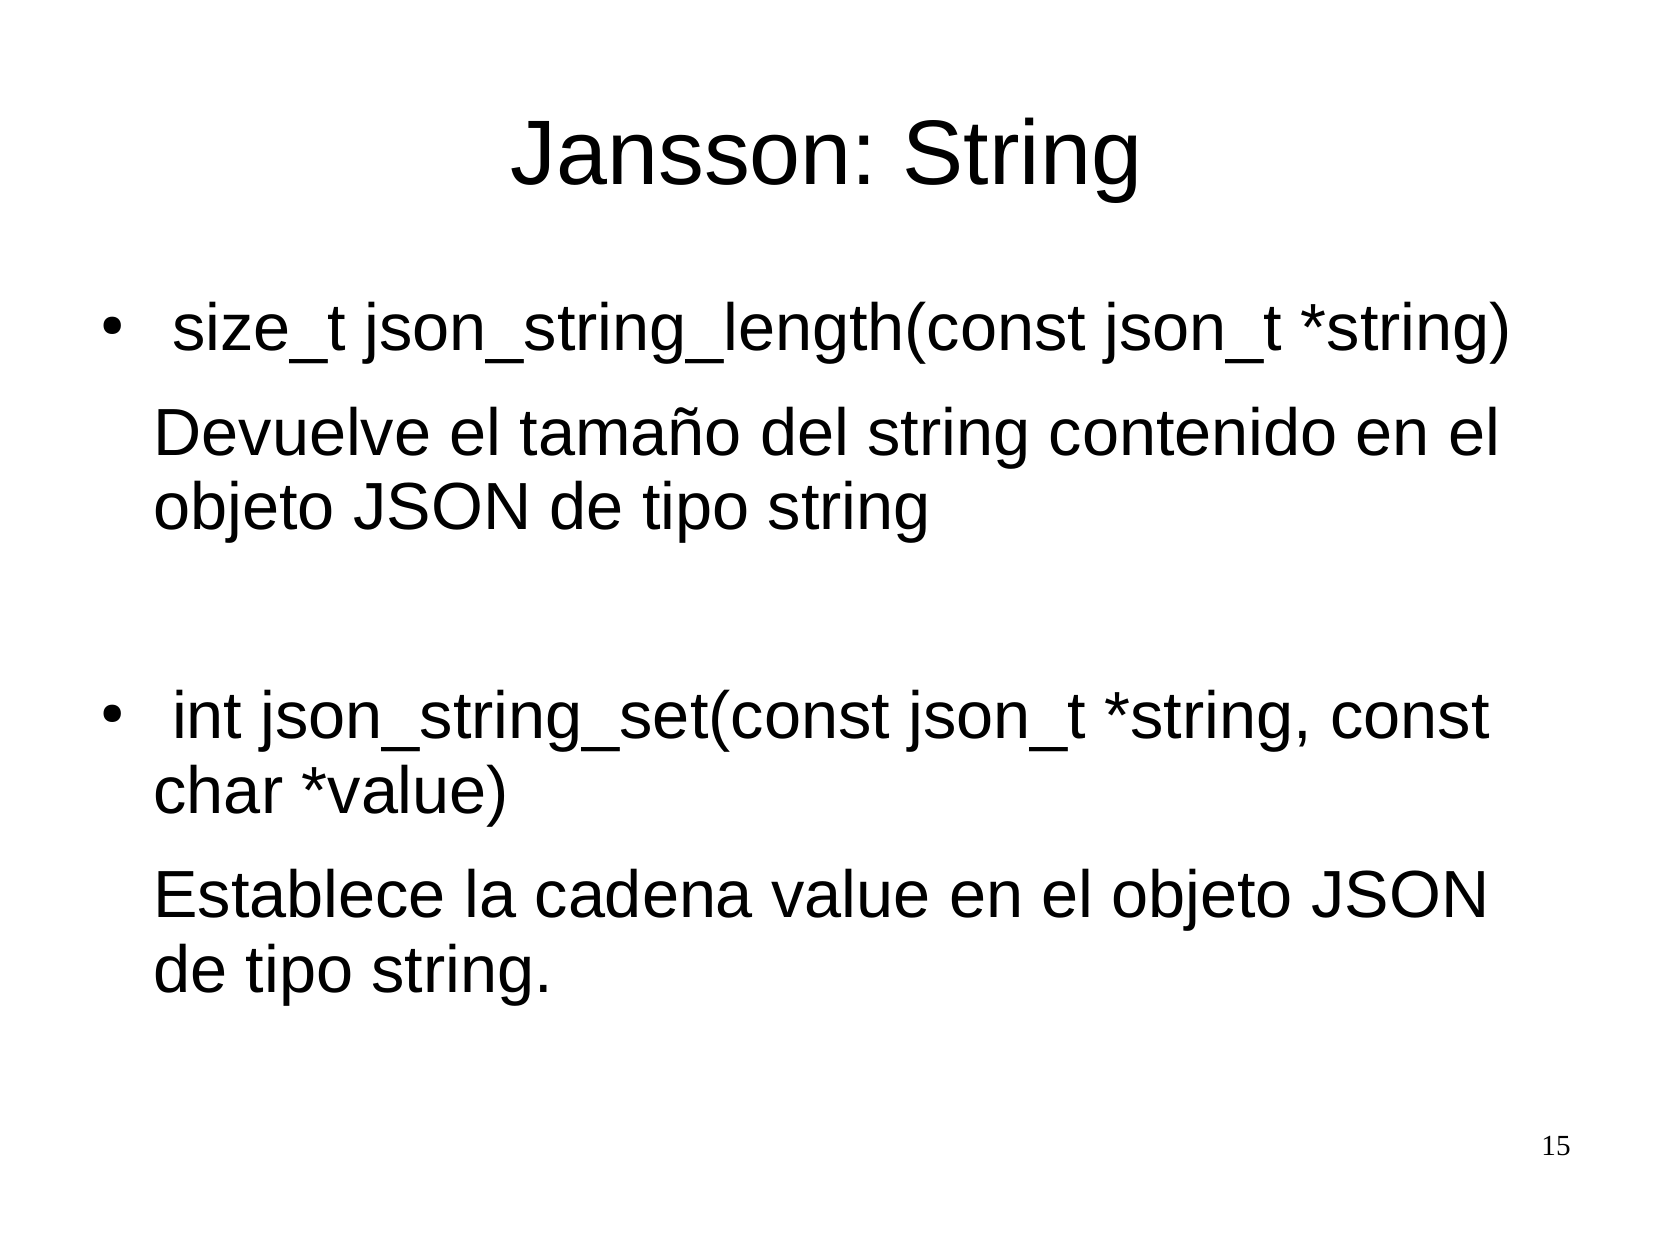

# Jansson: String
 size_t json_string_length(const json_t *string)
Devuelve el tamaño del string contenido en el objeto JSON de tipo string
 int json_string_set(const json_t *string, const char *value)
Establece la cadena value en el objeto JSON de tipo string.
15